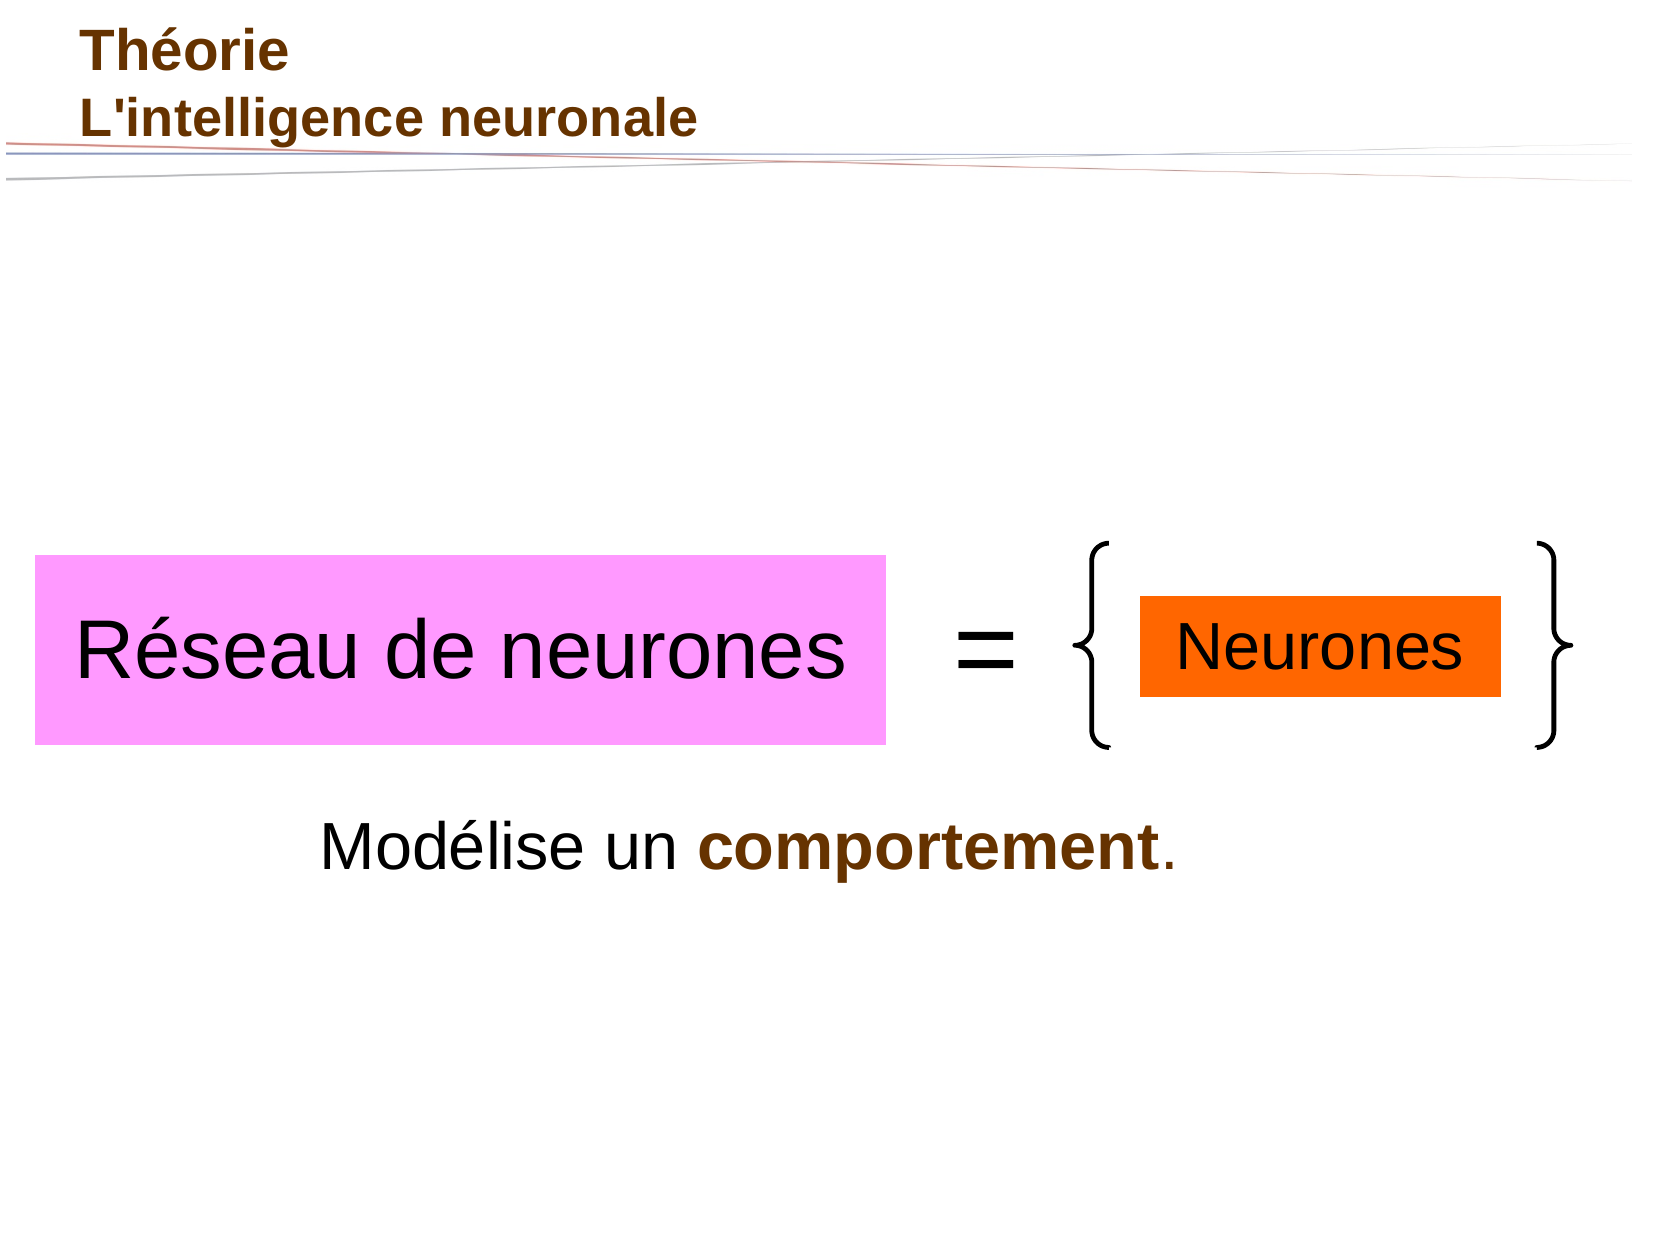

Théorie
L'intelligence neuronale
Réseau de neurones
=
Neurones
# Modélise un comportement.